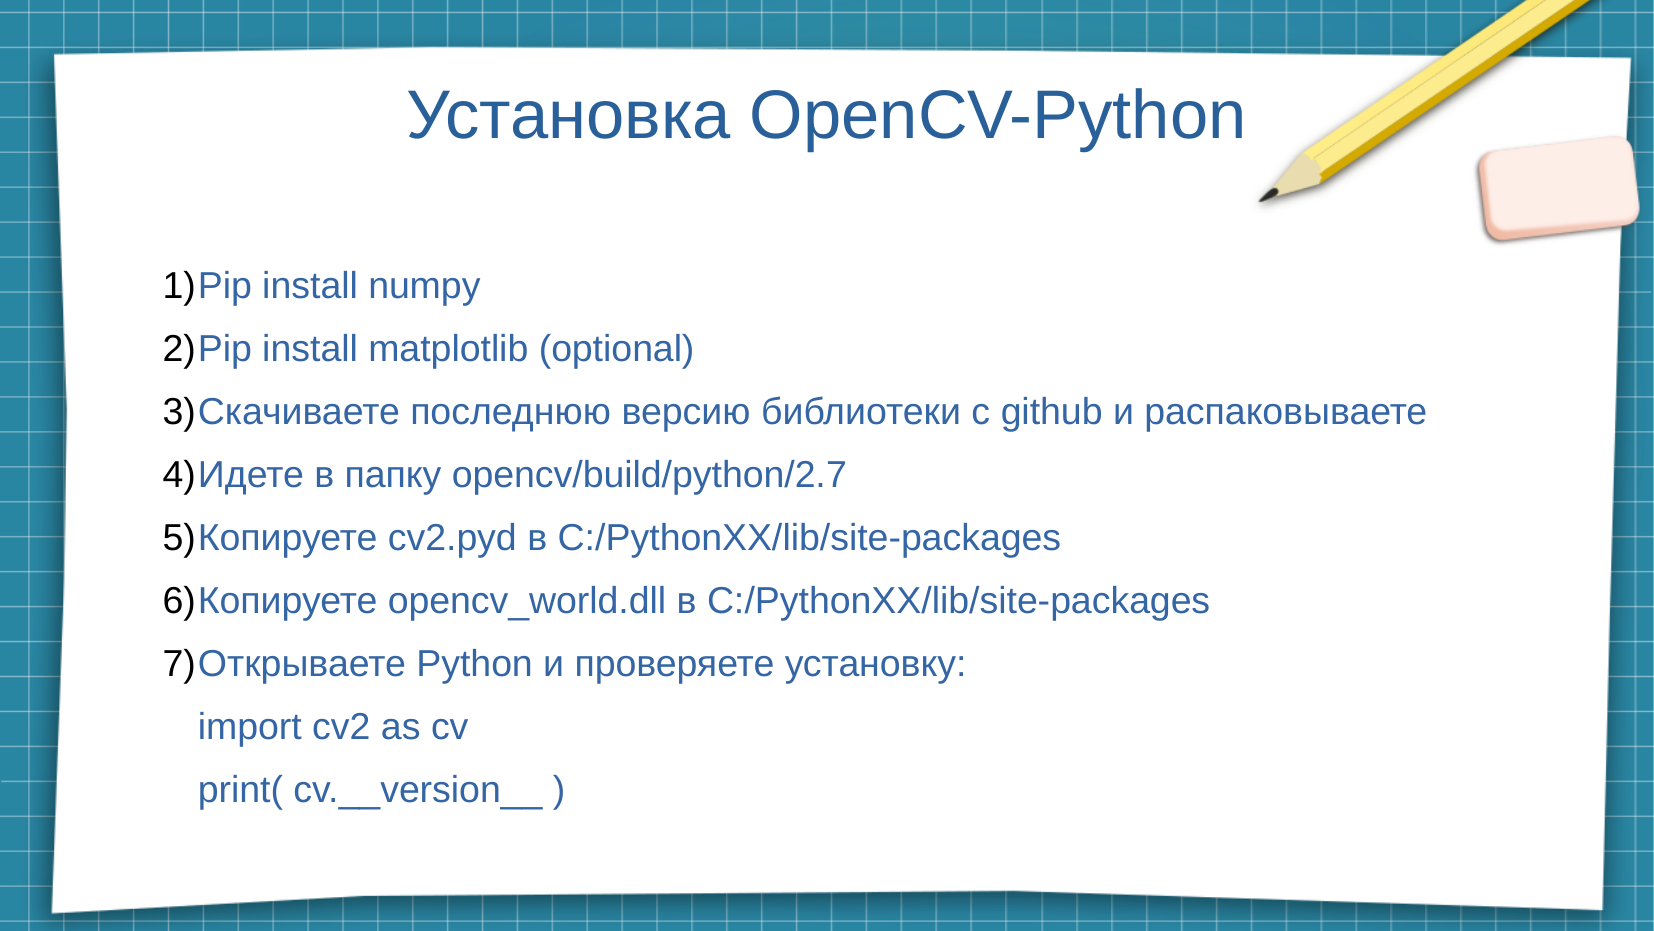

# Установка OpenCV-Python
Pip install numpy
Pip install matplotlib (optional)
Скачиваете последнюю версию библиотеки с github и распаковываете
Идете в папку opencv/build/python/2.7
Копируете cv2.pyd в C:/PythonXX/lib/site-packages
Копируете opencv_world.dll в C:/PythonXX/lib/site-packages
Открываете Python и проверяете установку:
import cv2 as cv
print( cv.__version__ )